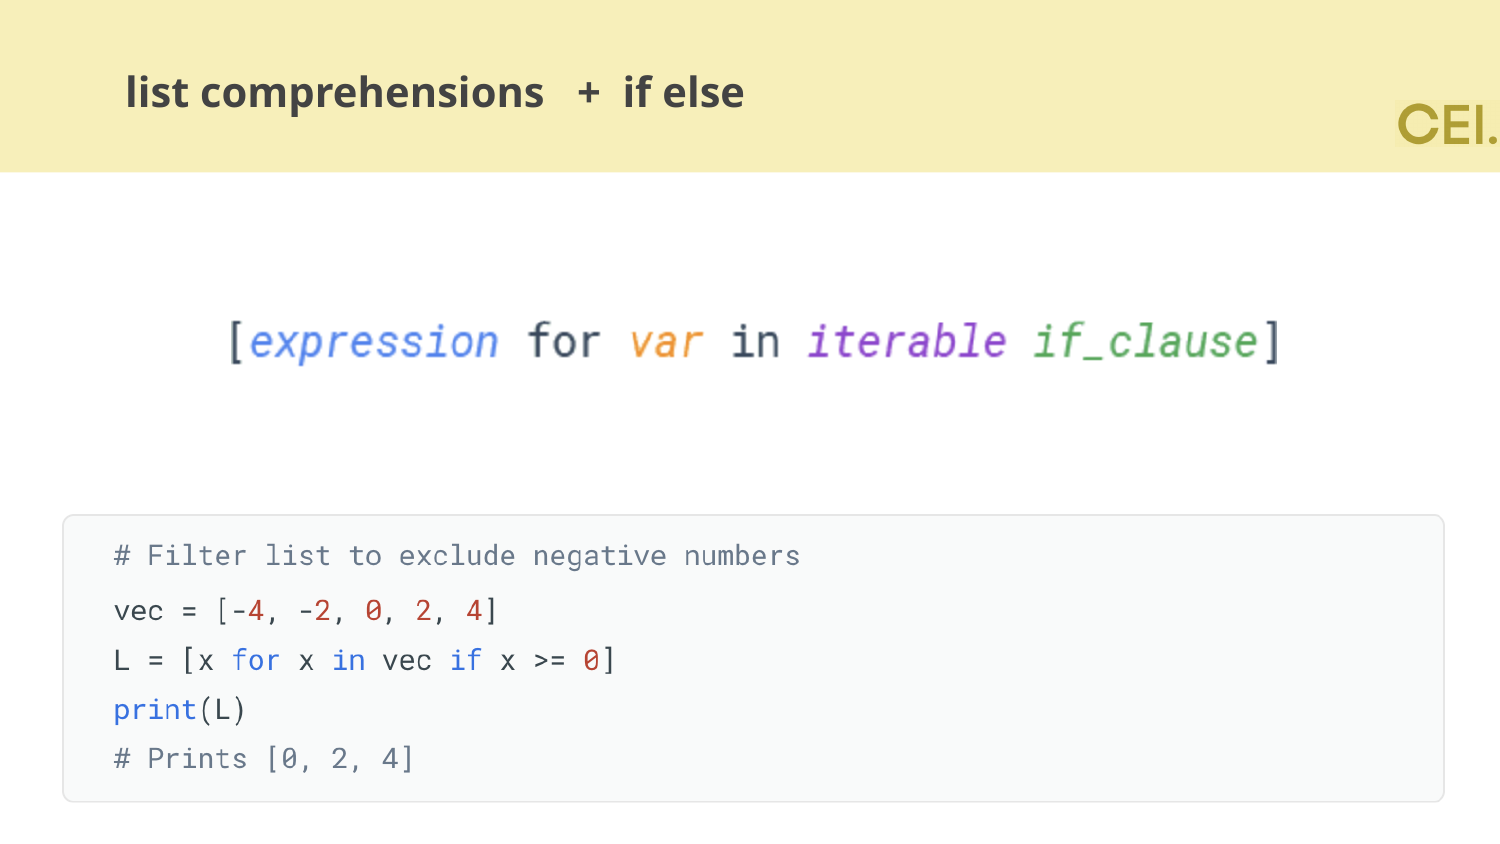

list comprehensions + if else
python list comprehension